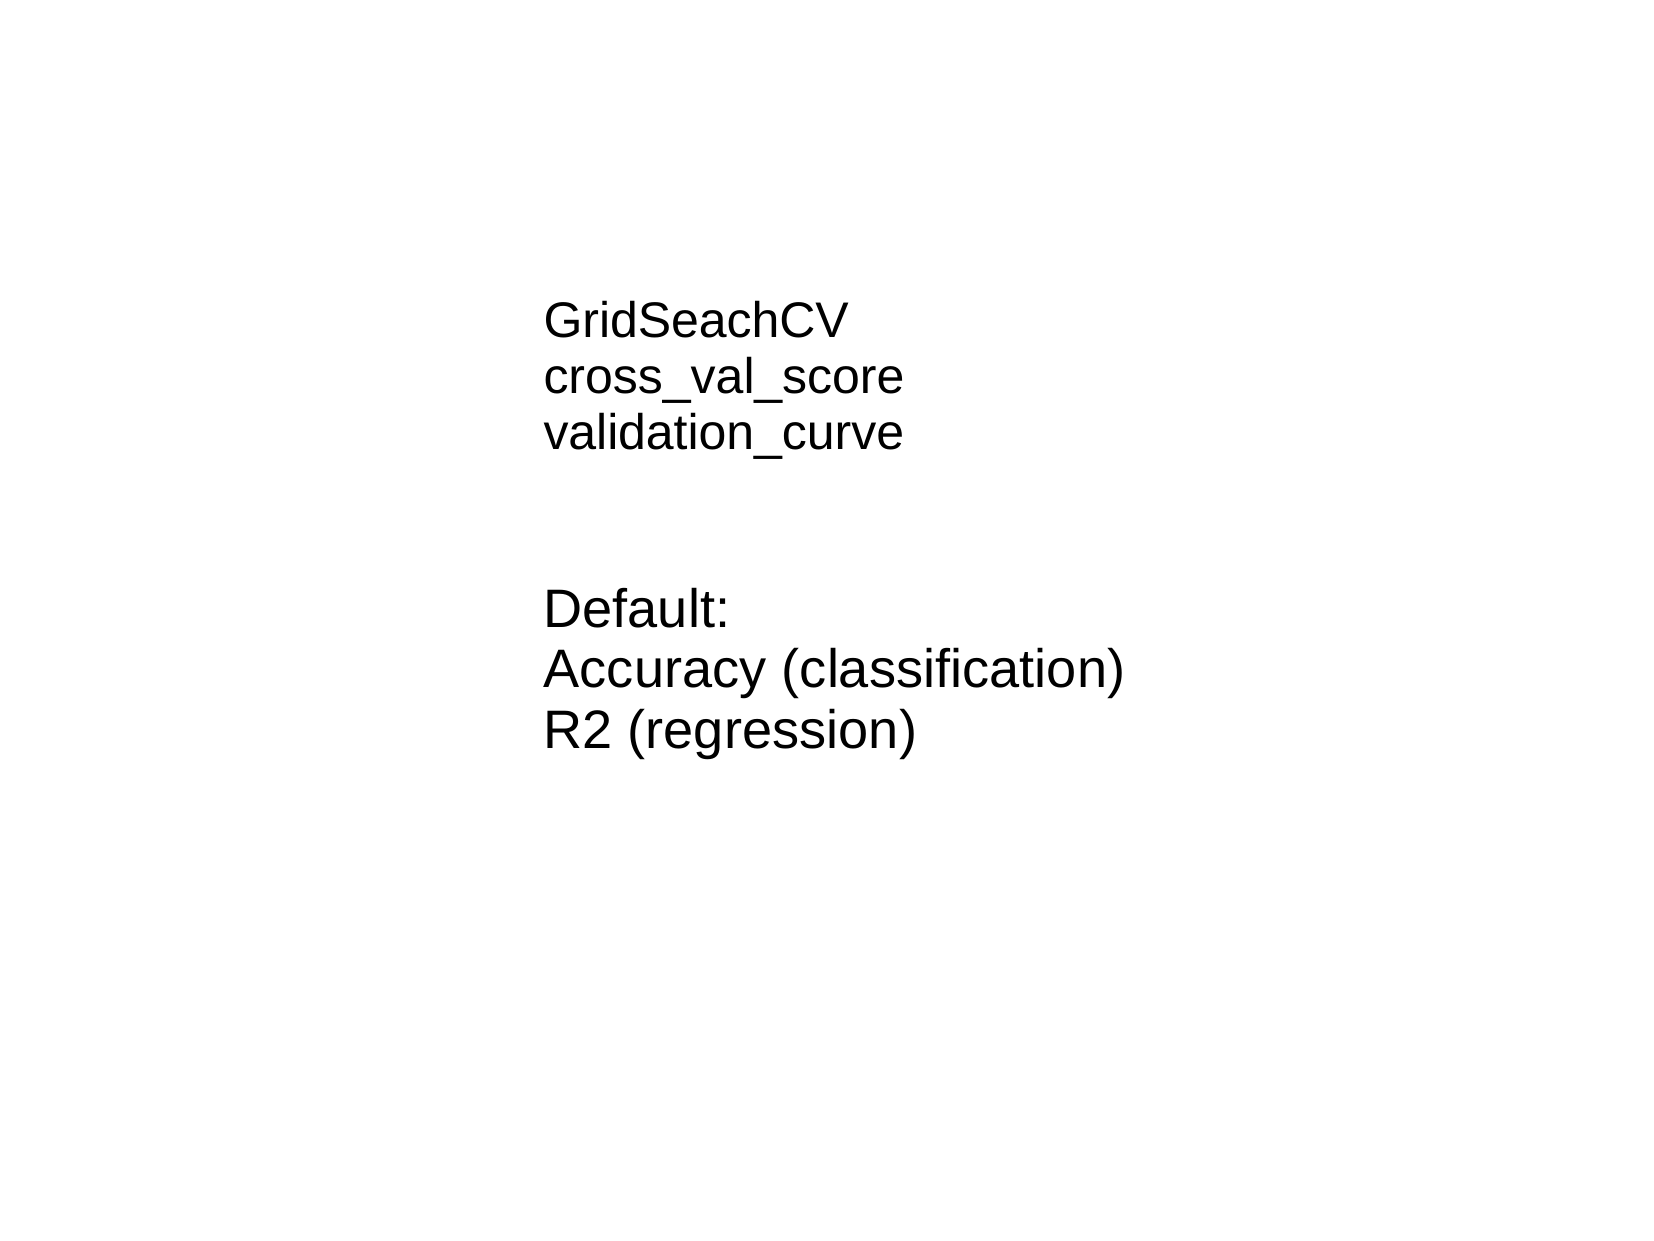

GridSeachCV
cross_val_score
validation_curve
Default:
Accuracy (classification)
R2 (regression)
For GridSeachCV
cross_val_score
validation_curve
Typical: accuracy